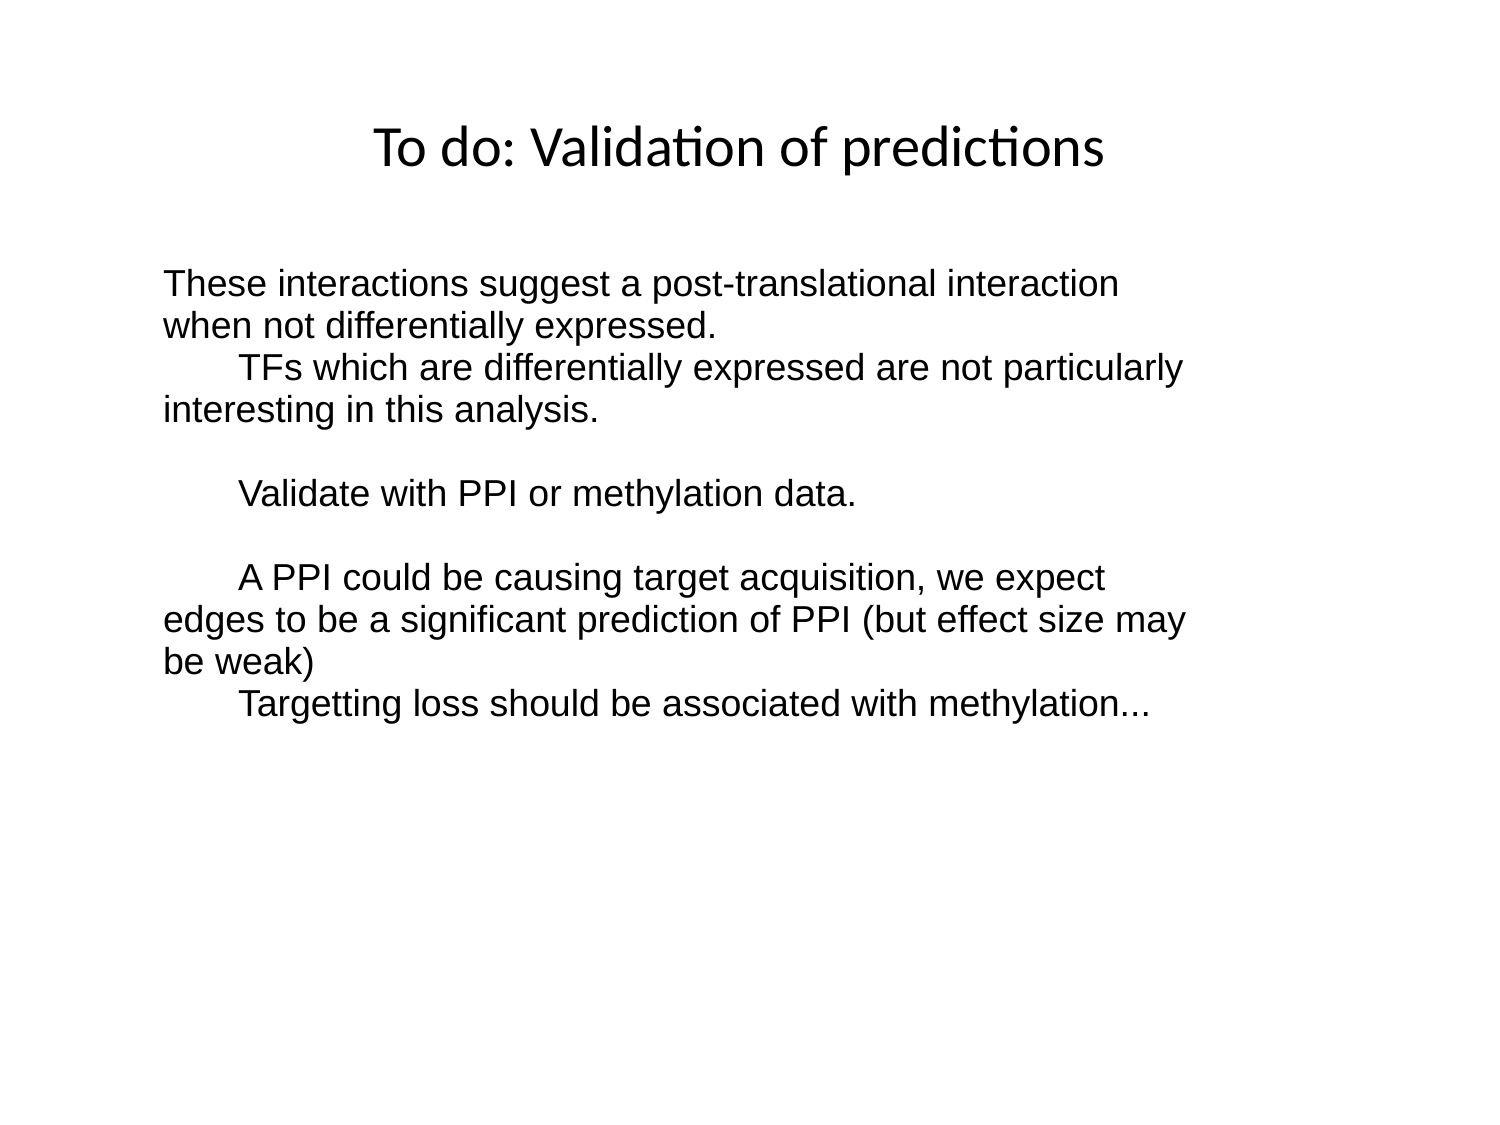

# To do: Validation of predictions
These interactions suggest a post-translational interaction when not differentially expressed.
	TFs which are differentially expressed are not particularly interesting in this analysis.
	Validate with PPI or methylation data.
	A PPI could be causing target acquisition, we expect edges to be a significant prediction of PPI (but effect size may be weak)
	Targetting loss should be associated with methylation...